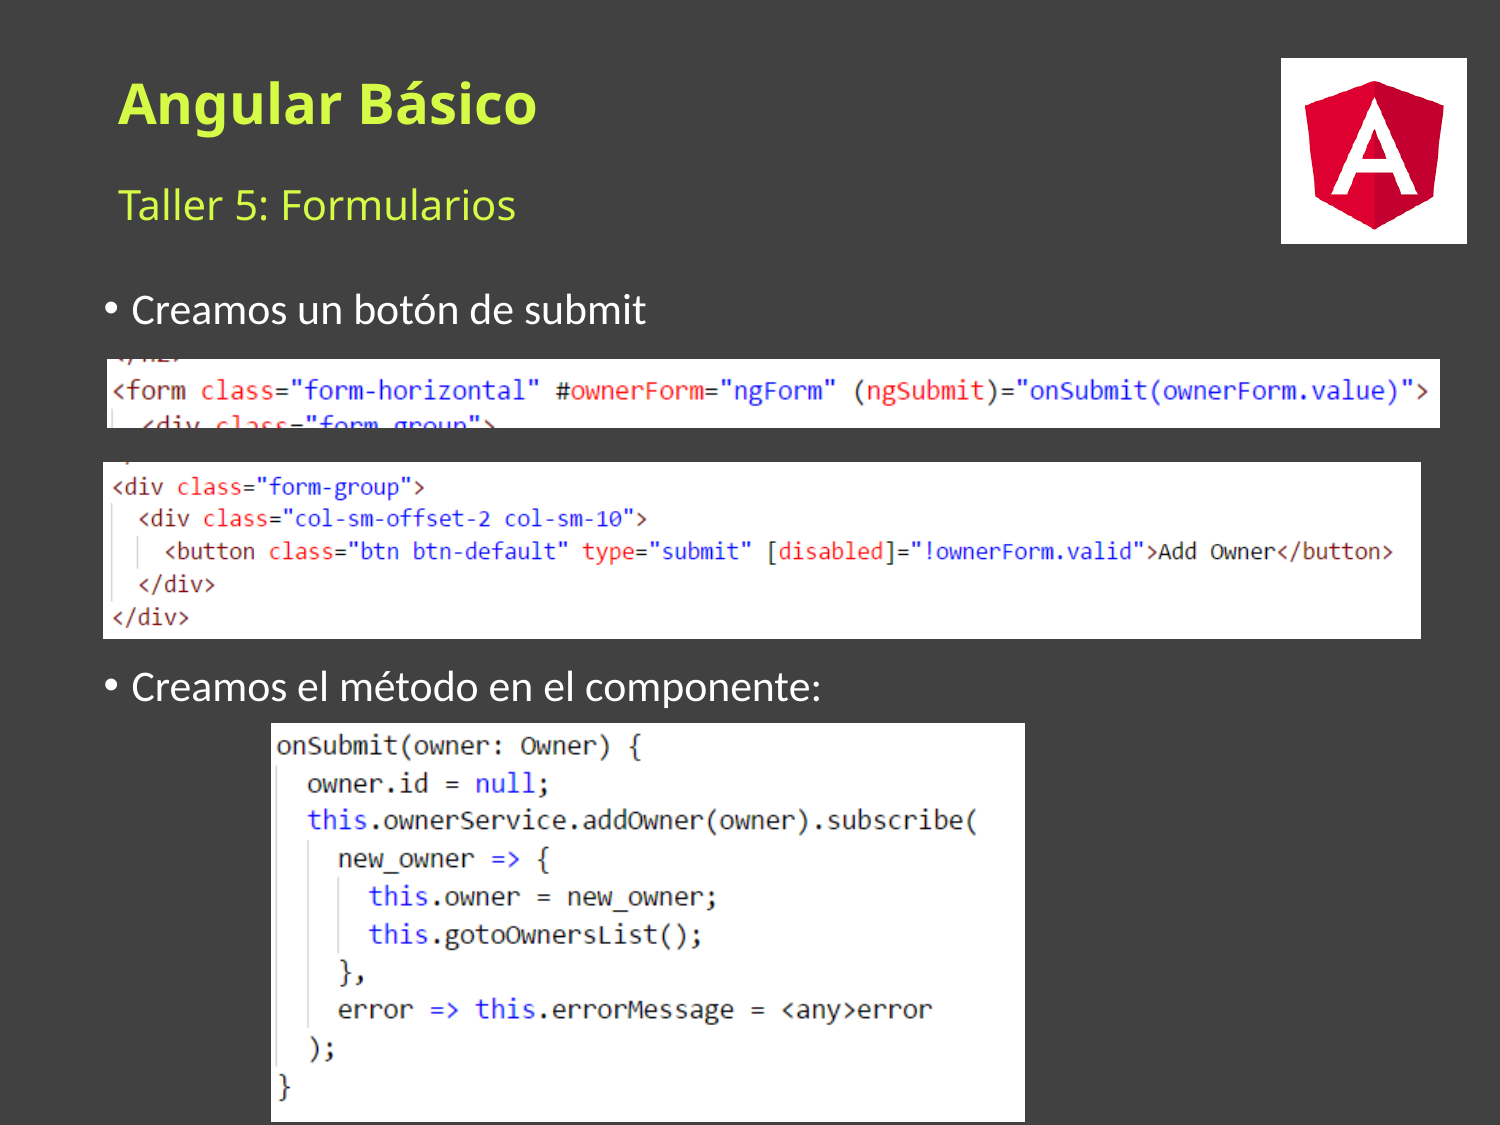

# Angular Básico
Taller 5: Formularios
Creamos un botón de submit
Creamos el método en el componente: